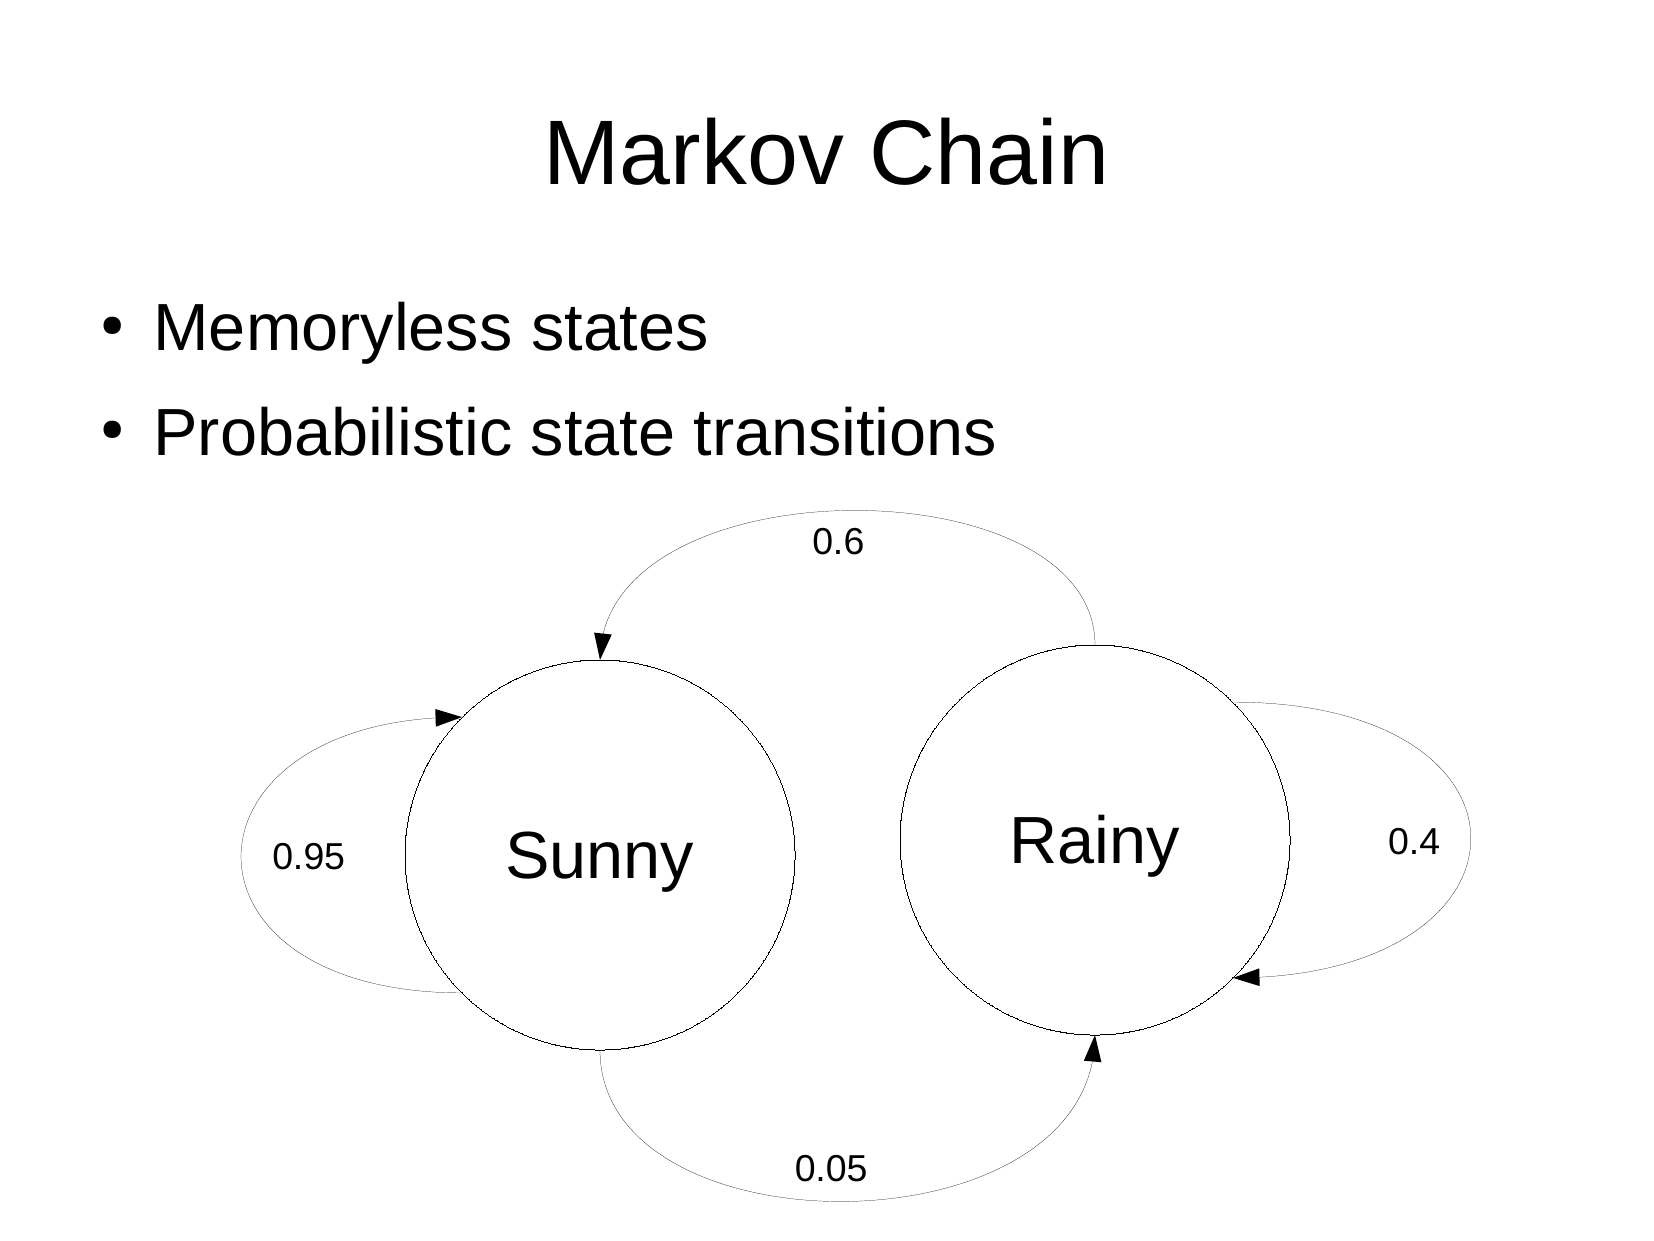

# Markov Chain
Memoryless states
Probabilistic state transitions
0.6
Rainy
Sunny
0.4
0.95
0.05